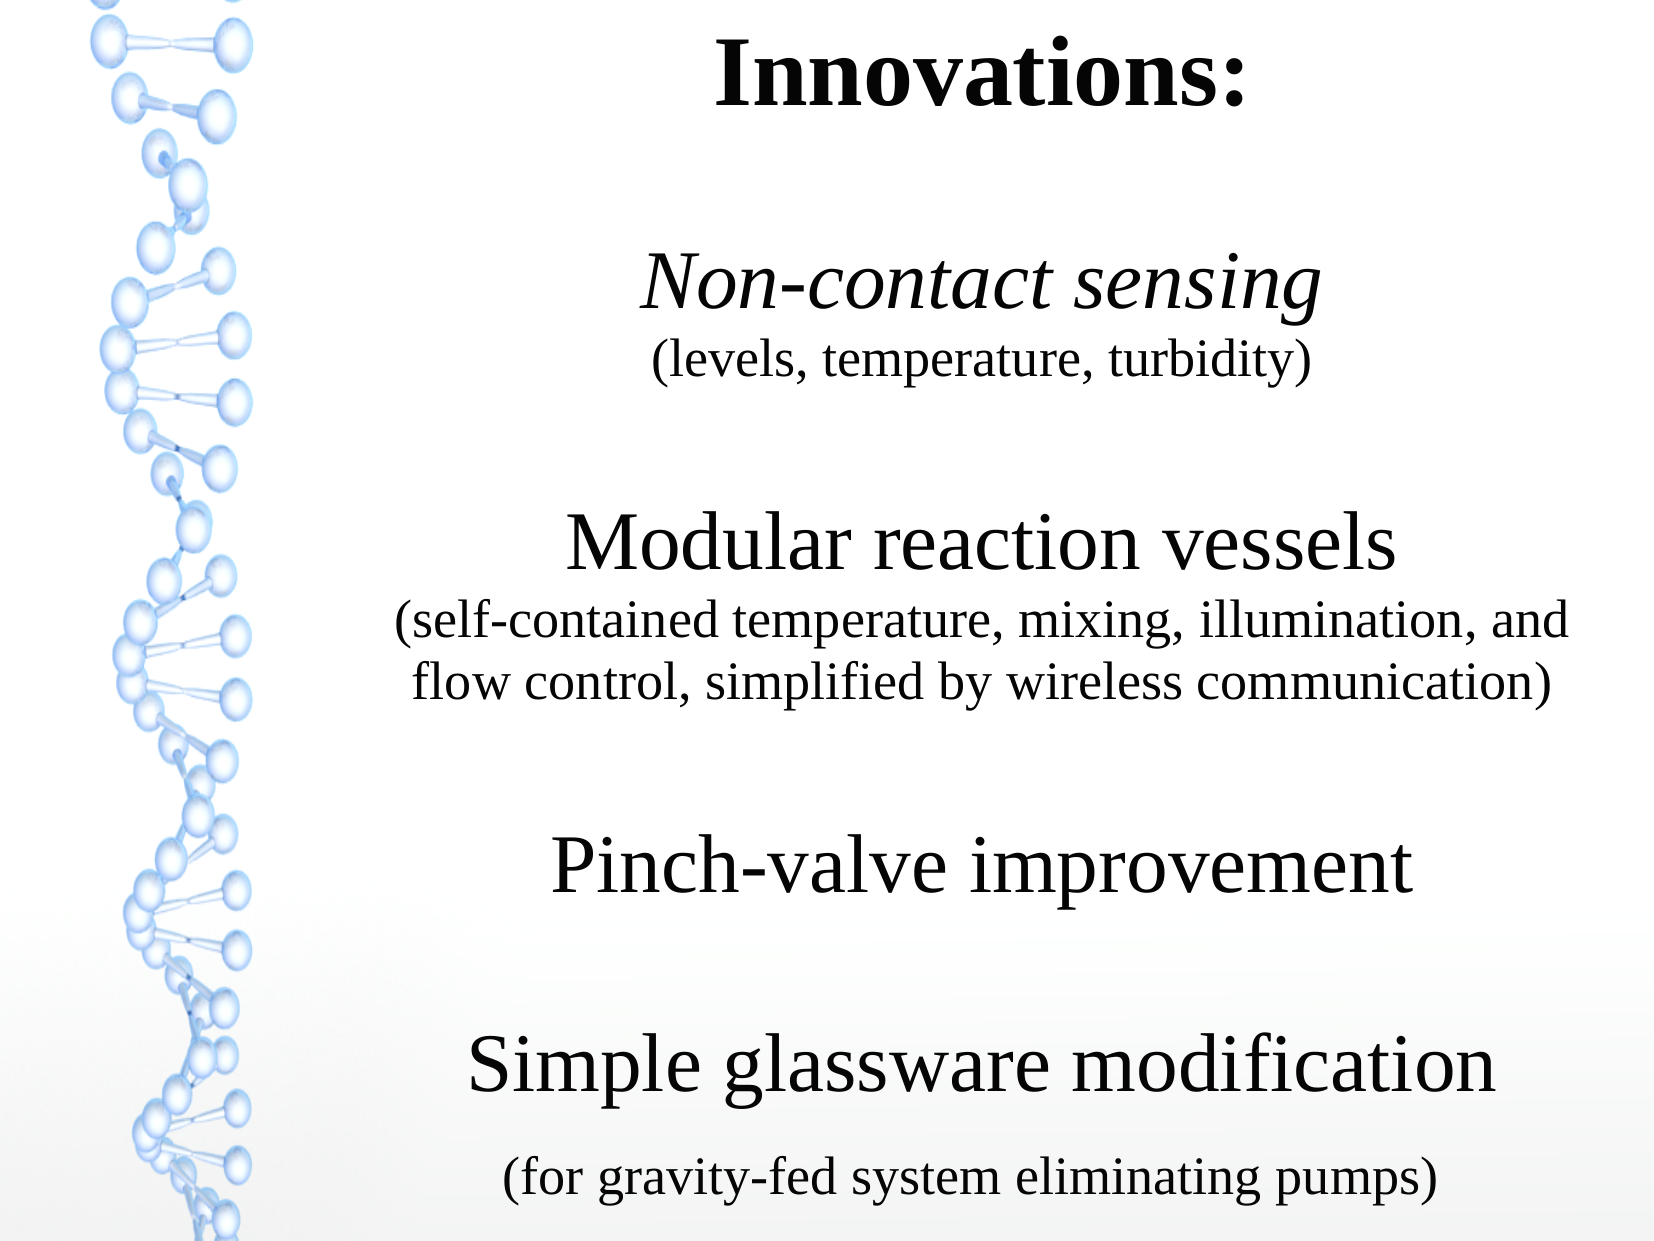

# Innovations: Non-contact sensing (levels, temperature, turbidity) Modular reaction vessels (self-contained temperature, mixing, illumination, and flow control, simplified by wireless communication) Pinch-valve improvement Simple glassware modification (for gravity-fed system eliminating pumps)